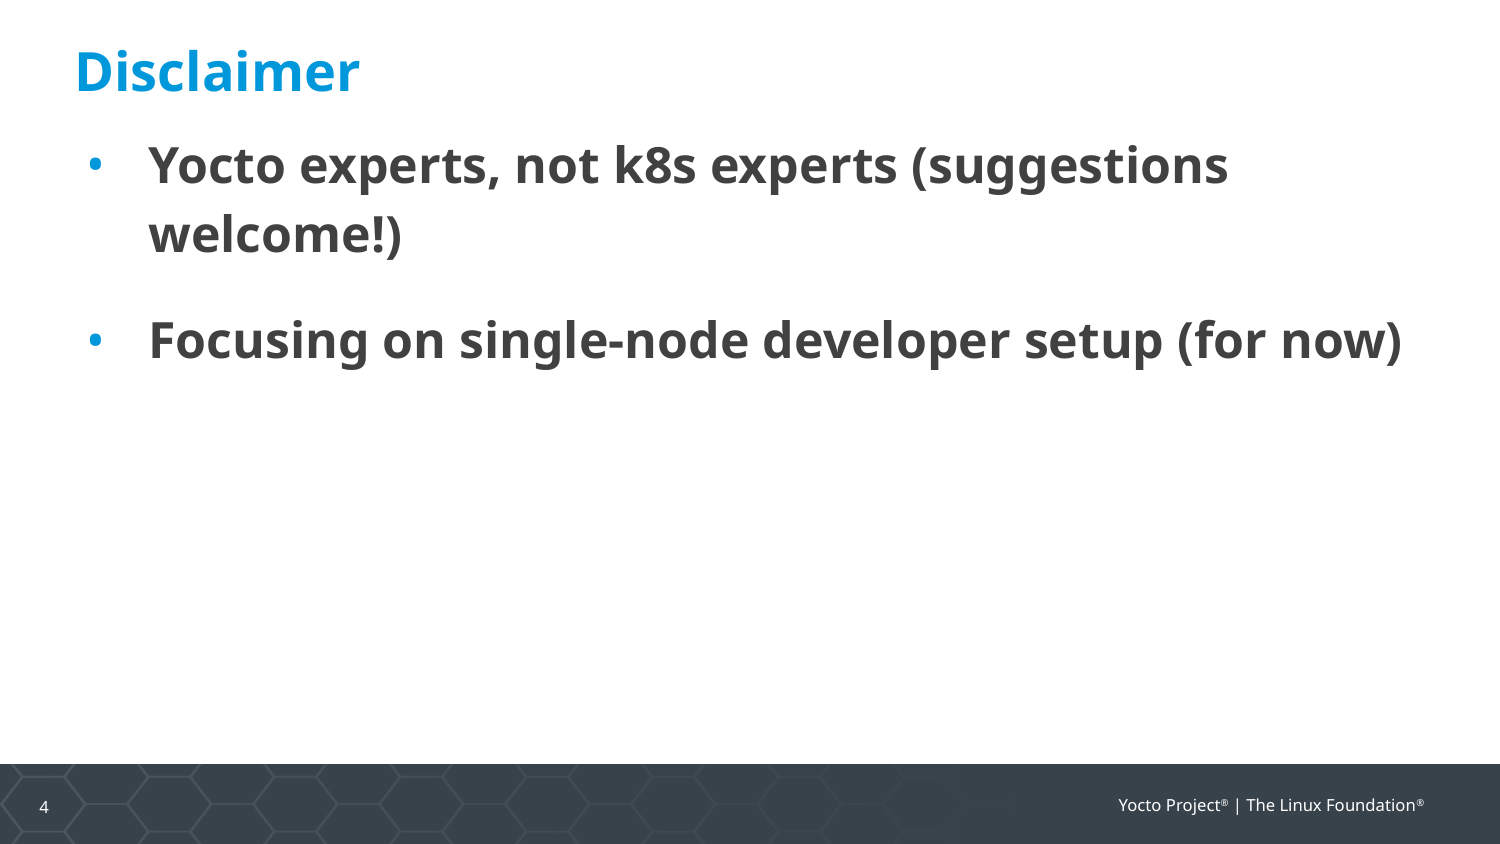

# Disclaimer
Yocto experts, not k8s experts (suggestions welcome!)
Focusing on single-node developer setup (for now)